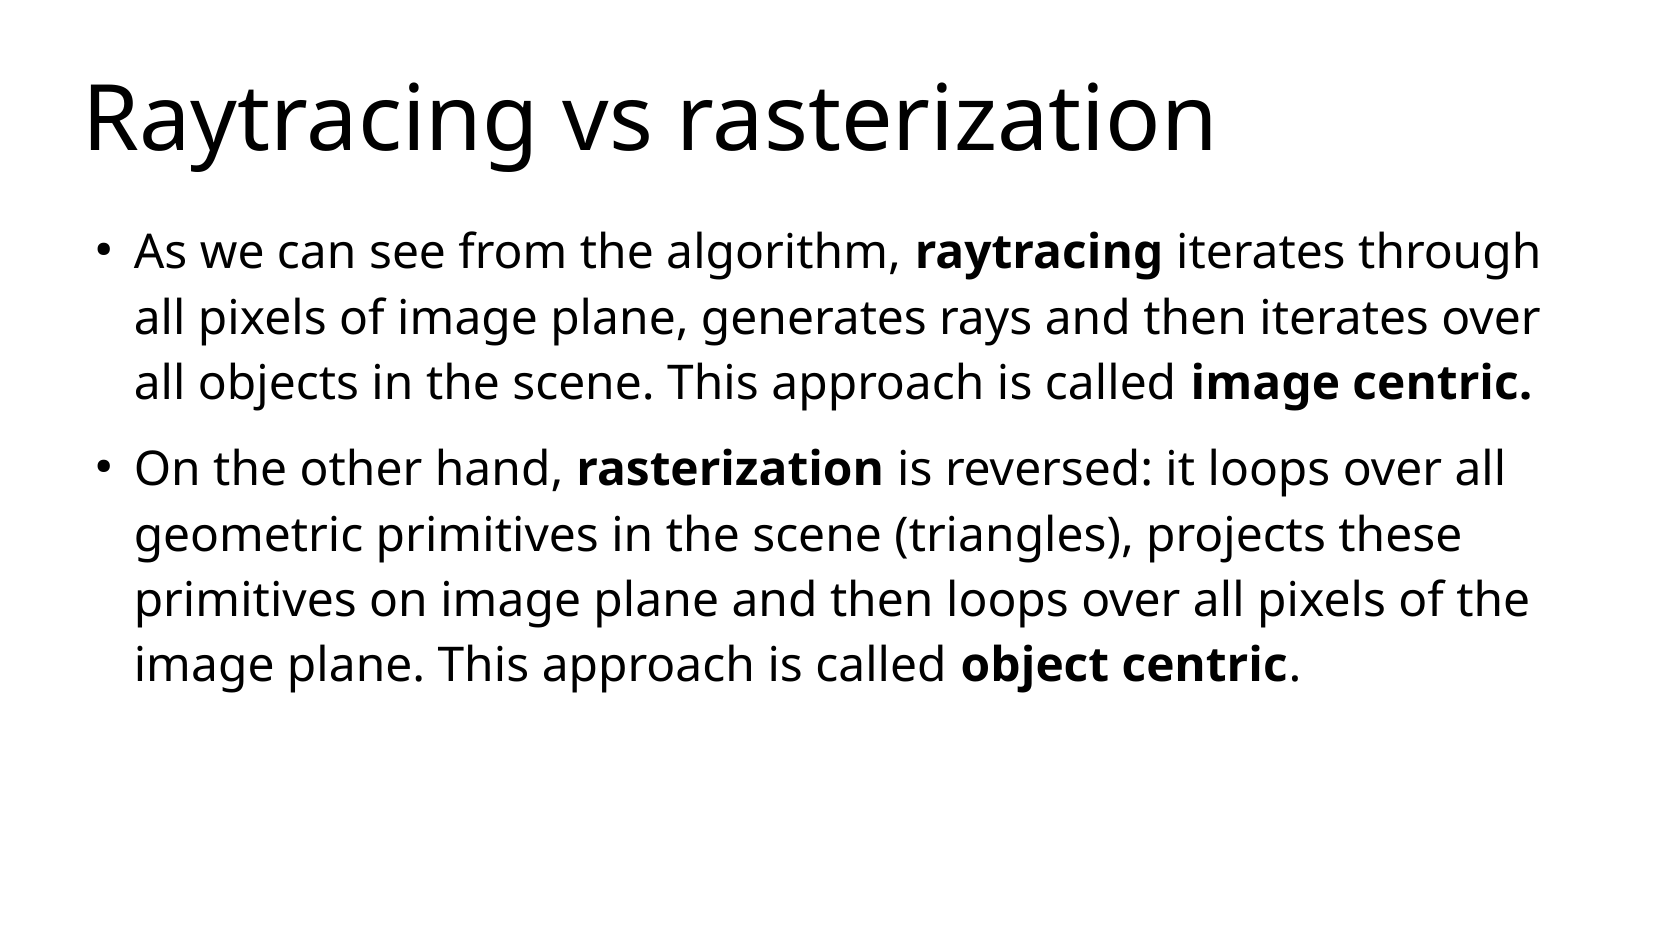

# Raytracing vs rasterization
As we can see from the algorithm, raytracing iterates through all pixels of image plane, generates rays and then iterates over all objects in the scene. This approach is called image centric.
On the other hand, rasterization is reversed: it loops over all geometric primitives in the scene (triangles), projects these primitives on image plane and then loops over all pixels of the image plane. This approach is called object centric.